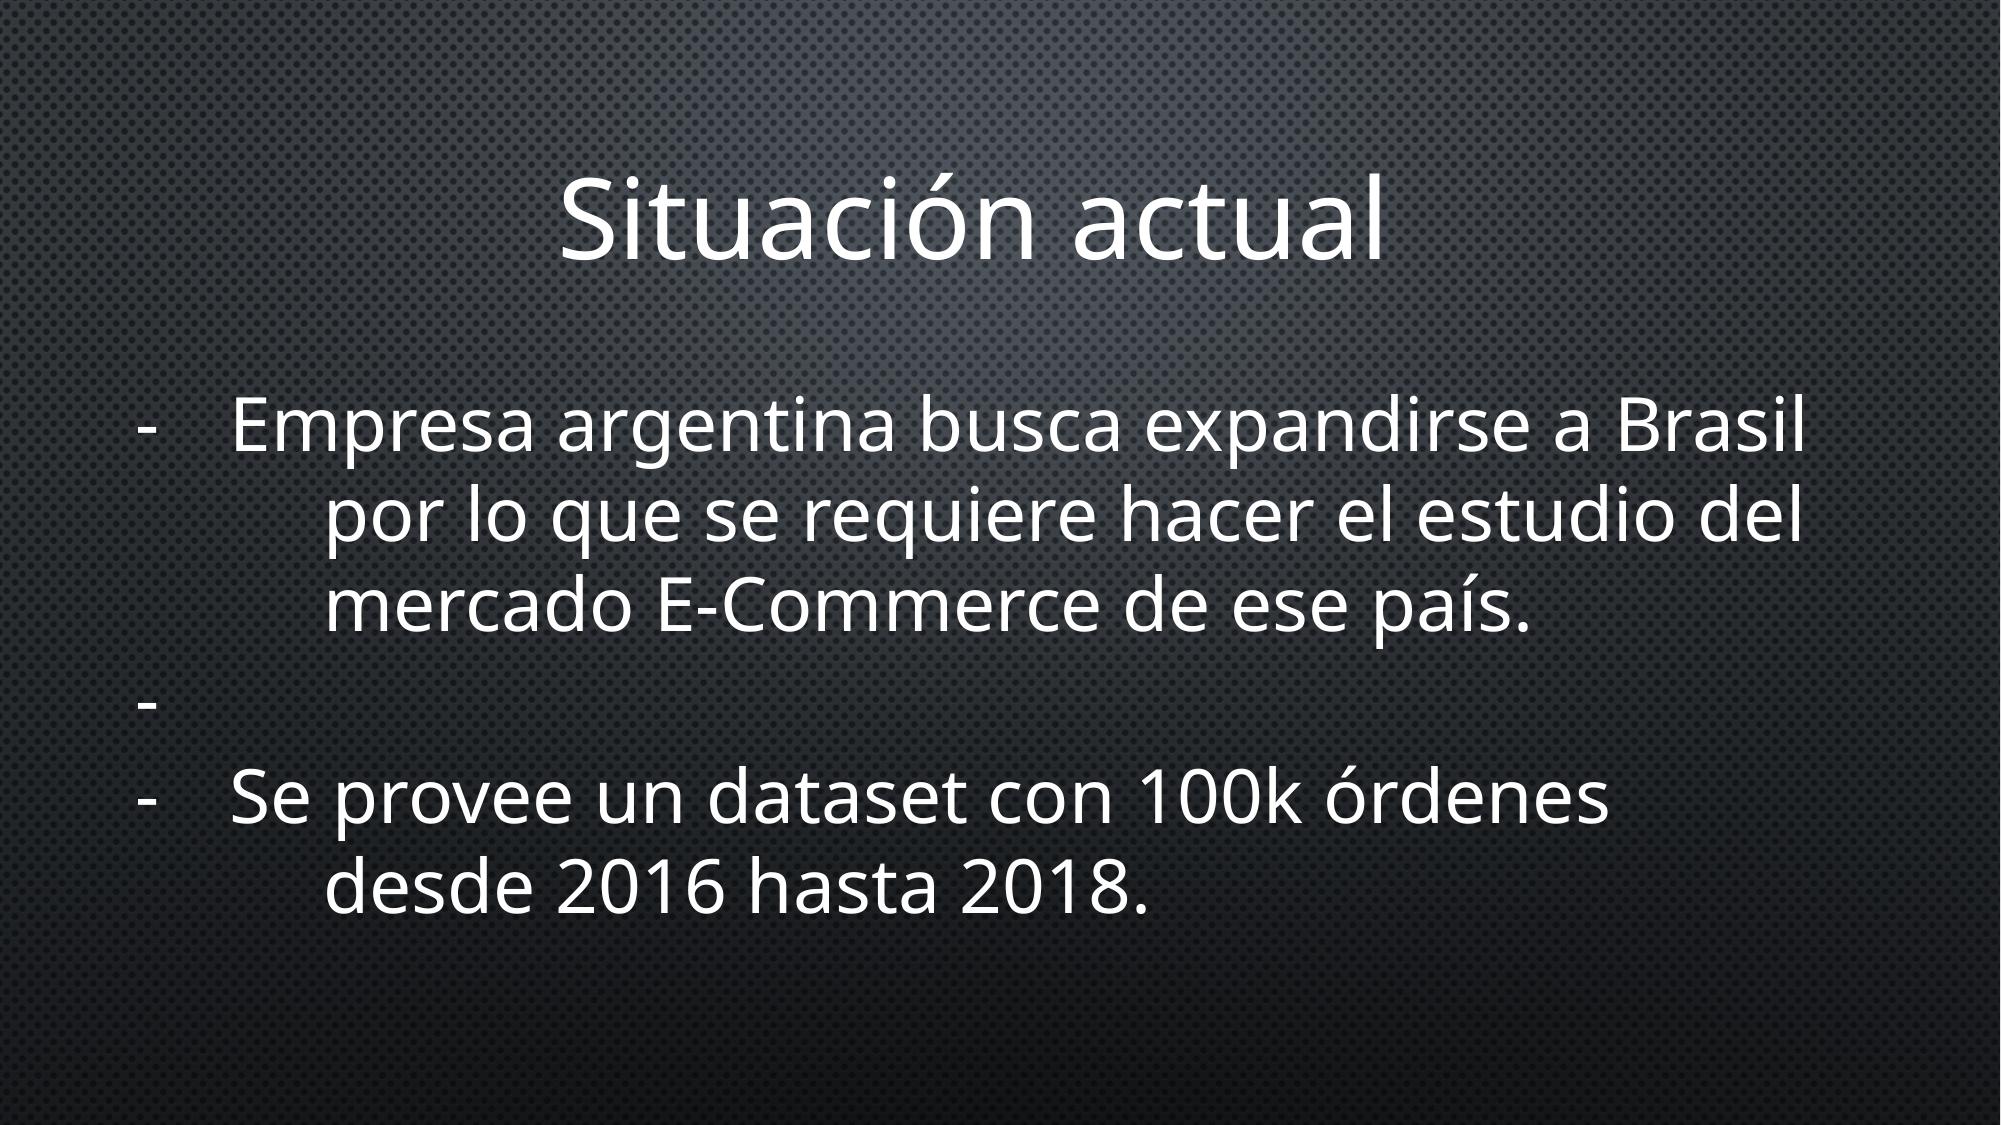

Situación actual
Empresa argentina busca expandirse a Brasil por lo que se requiere hacer el estudio del mercado E-Commerce de ese país.
Se provee un dataset con 100k órdenes desde 2016 hasta 2018.